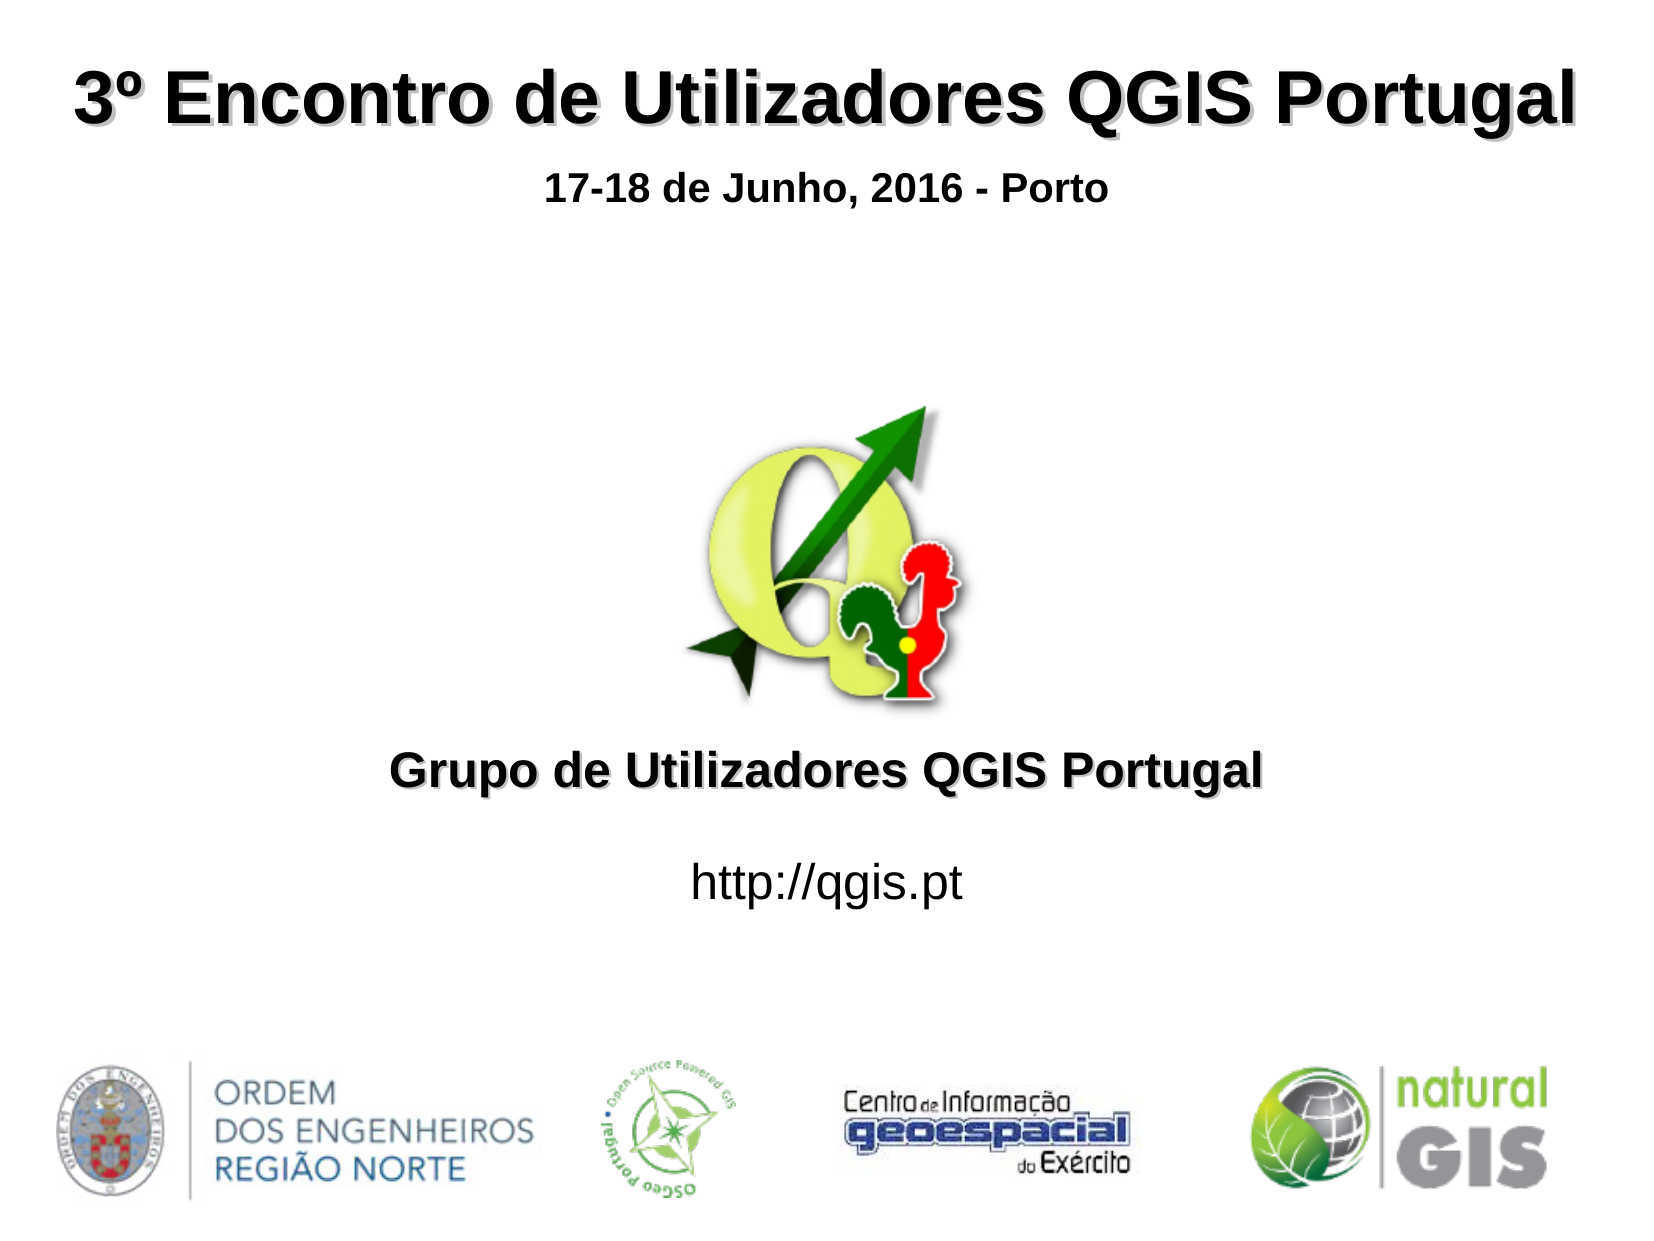

3º Encontro de Utilizadores QGIS Portugal
17-18 de Junho, 2016 - Porto
Grupo de Utilizadores QGIS Portugal
http://qgis.pt